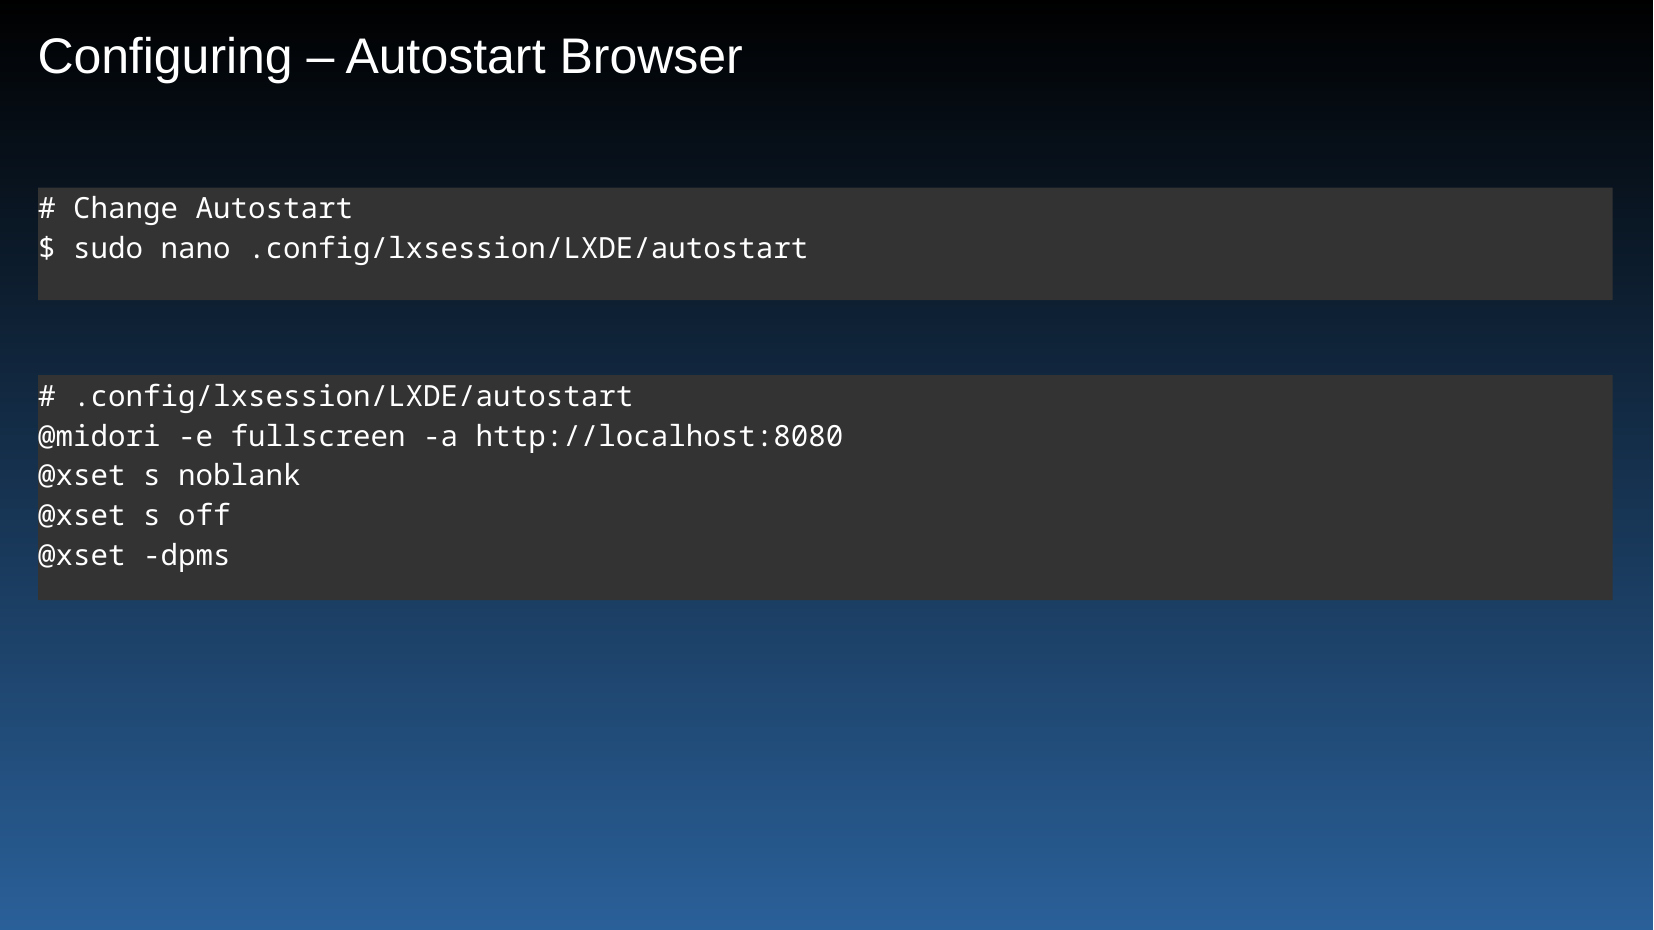

# Configuring – Autostart Browser
# Change Autostart
$ sudo nano .config/lxsession/LXDE/autostart
# .config/lxsession/LXDE/autostart
@midori -e fullscreen -a http://localhost:8080
@xset s noblank
@xset s off
@xset -dpms